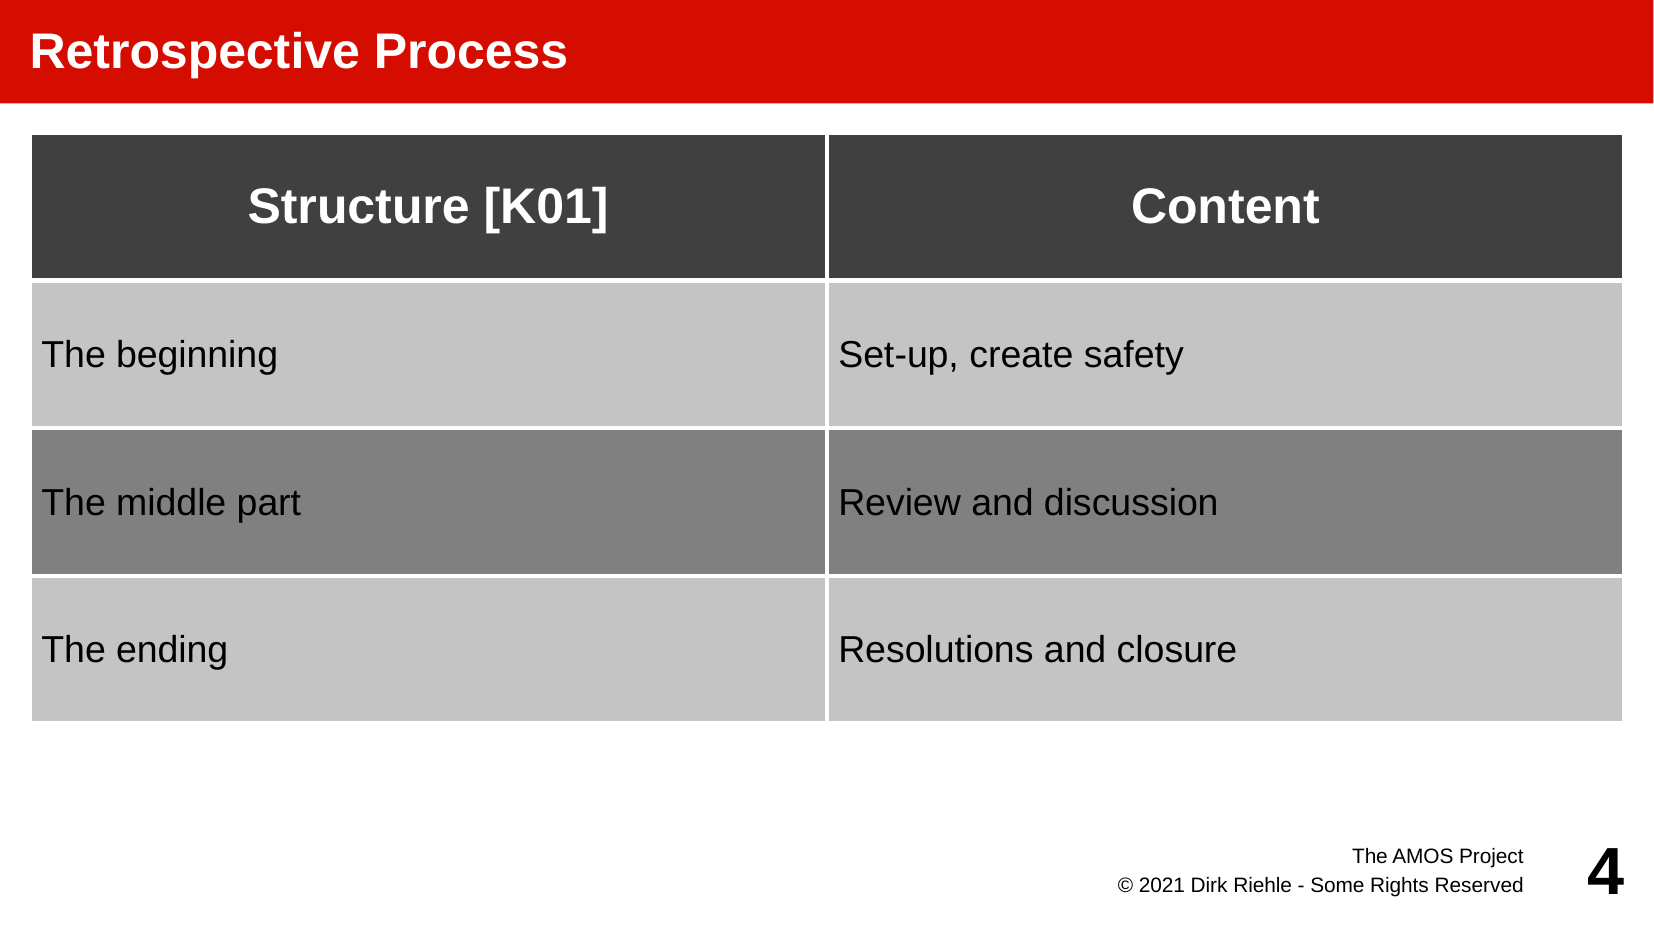

# Retrospective Process
| Structure [K01] | Content |
| --- | --- |
| The beginning | Set-up, create safety |
| The middle part | Review and discussion |
| The ending | Resolutions and closure |
The AMOS Project
4
© 2021 Dirk Riehle - Some Rights Reserved